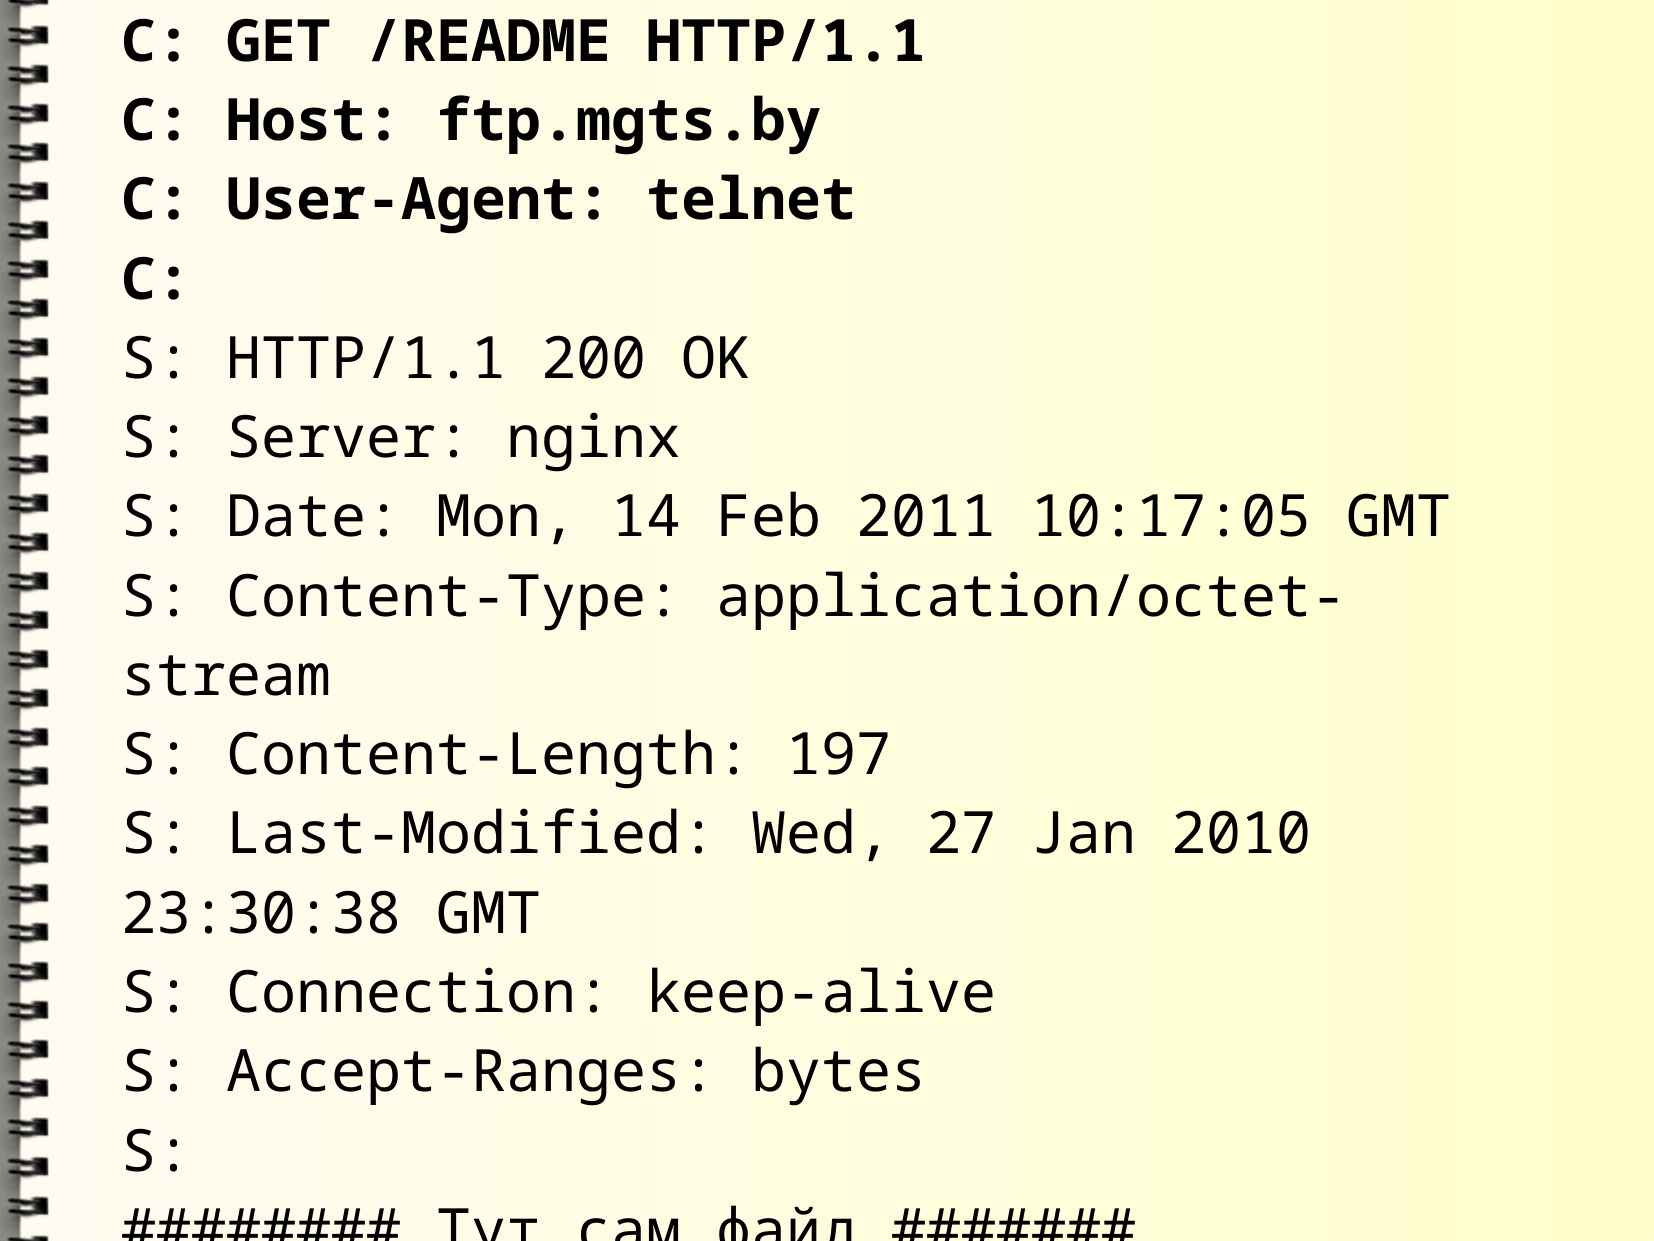

# telnet ftp.mgts.by 80
C: GET /README HTTP/1.1
C: Host: ftp.mgts.by
C: User-Agent: telnet
C:
S: HTTP/1.1 200 OK
S: Server: nginx
S: Date: Mon, 14 Feb 2011 10:17:05 GMT
S: Content-Type: application/octet-stream
S: Content-Length: 197
S: Last-Modified: Wed, 27 Jan 2010 23:30:38 GMT
S: Connection: keep-alive
S: Accept-Ranges: bytes
S:
######## Тут сам файл #######
Connection closed by foreign host.